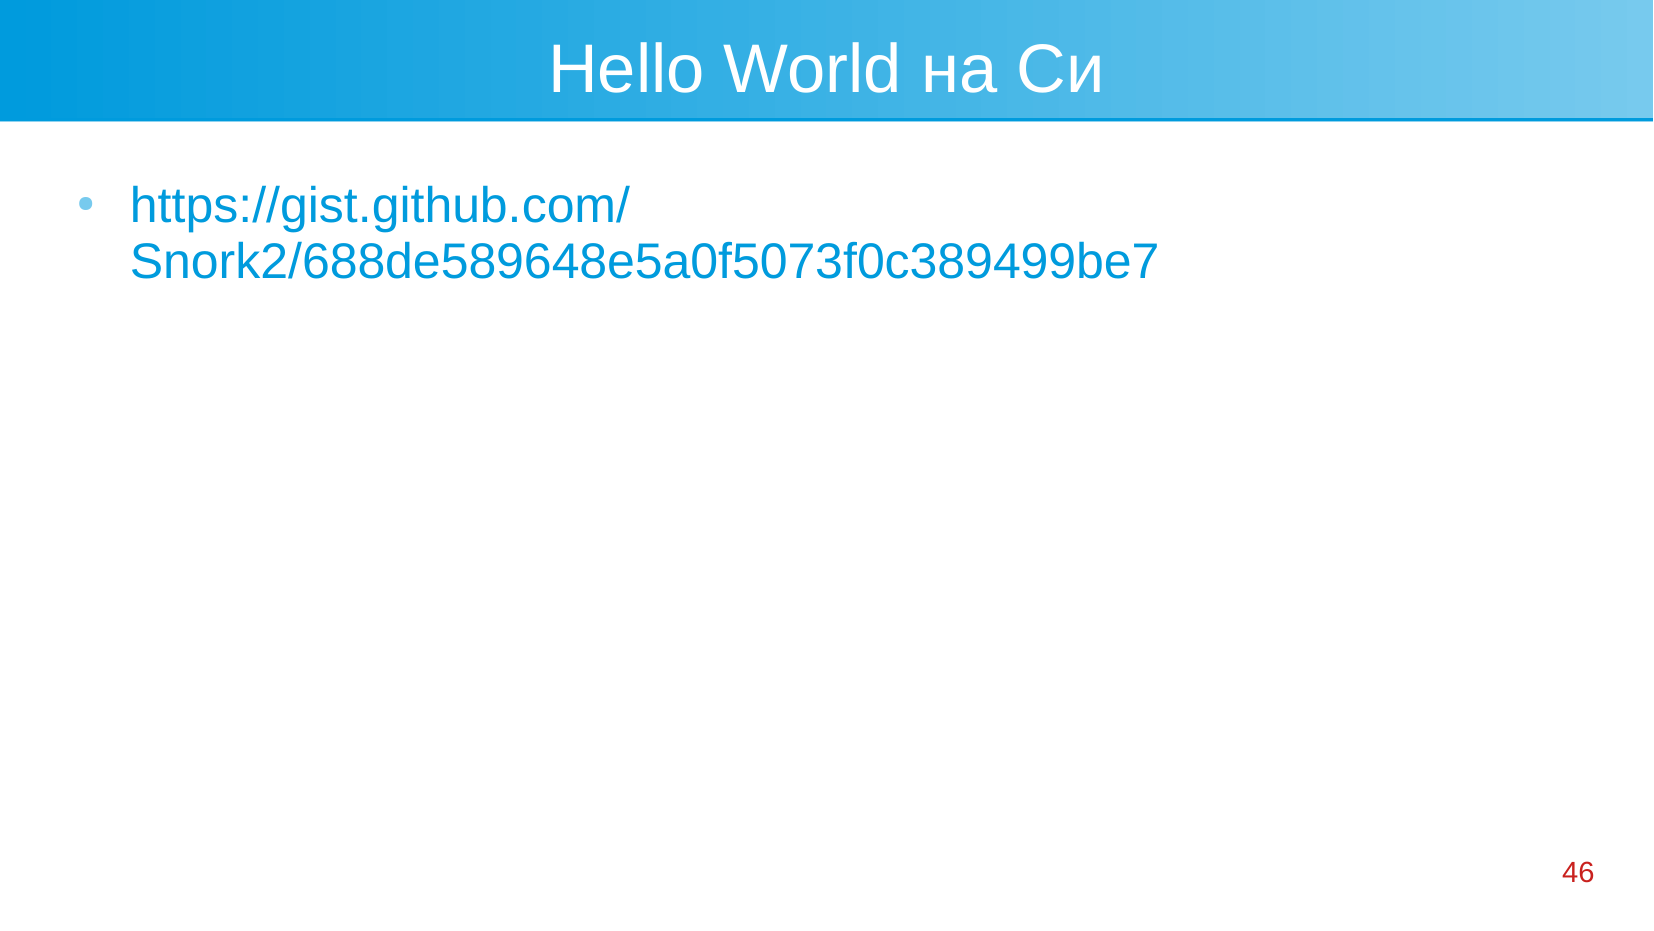

# Hello World на Си
https://gist.github.com/Snork2/688de589648e5a0f5073f0c389499be7
46